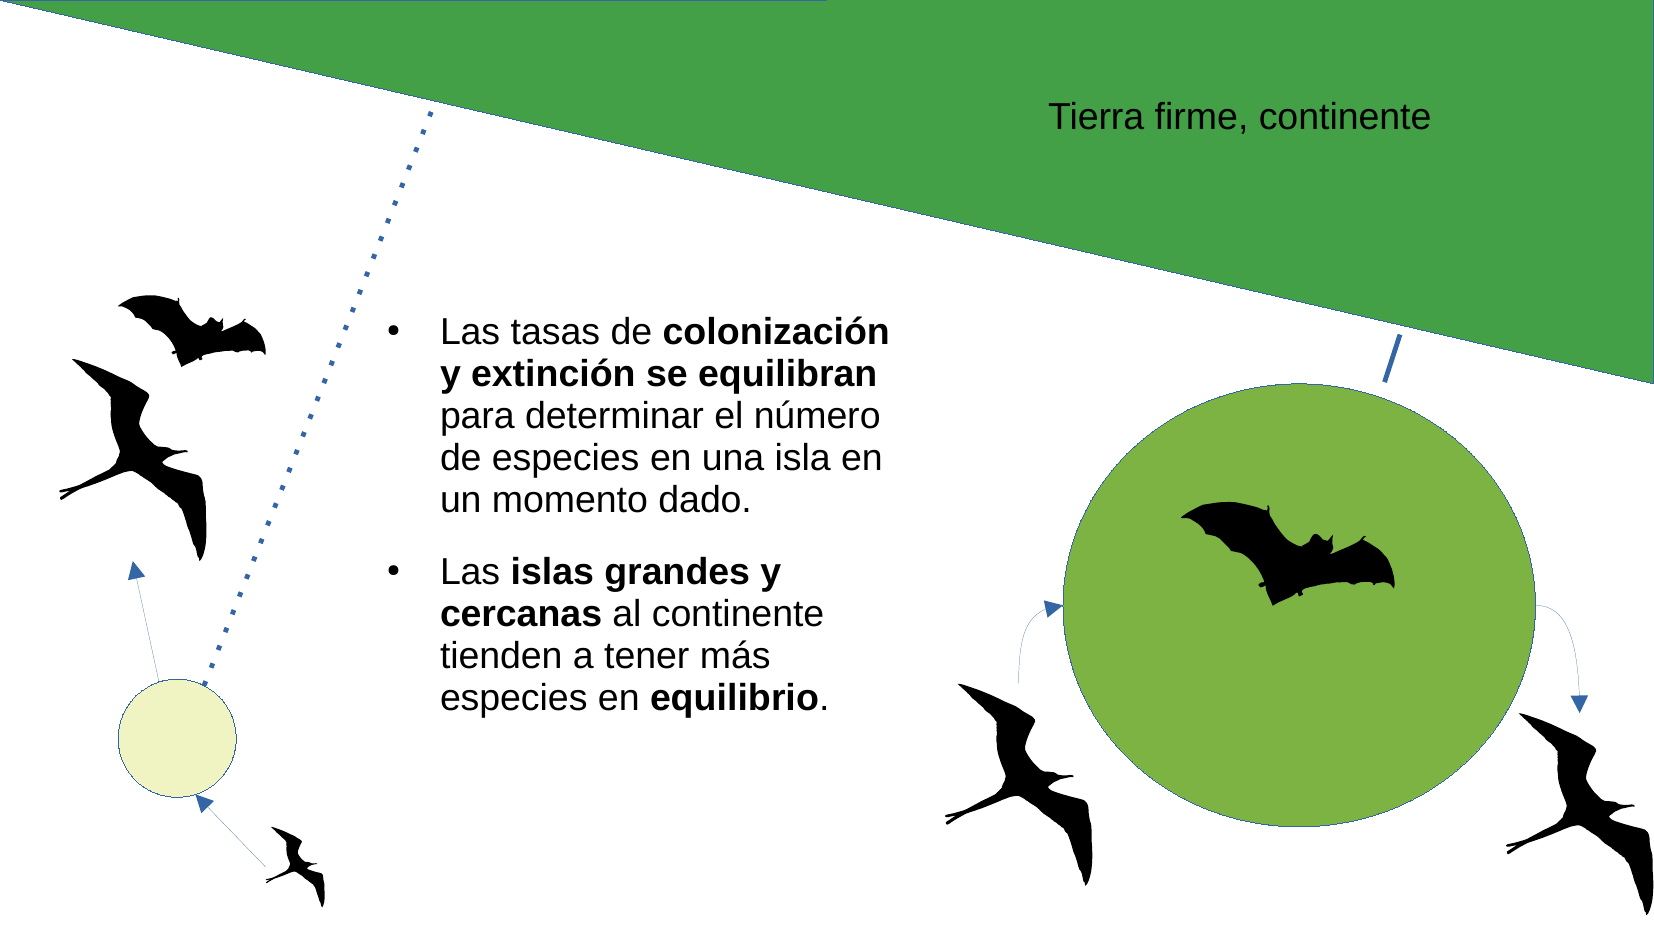

Tierra firme, continente
Las tasas de colonización y extinción se equilibran para determinar el número de especies en una isla en un momento dado.
Las islas grandes y cercanas al continente tienden a tener más especies en equilibrio.